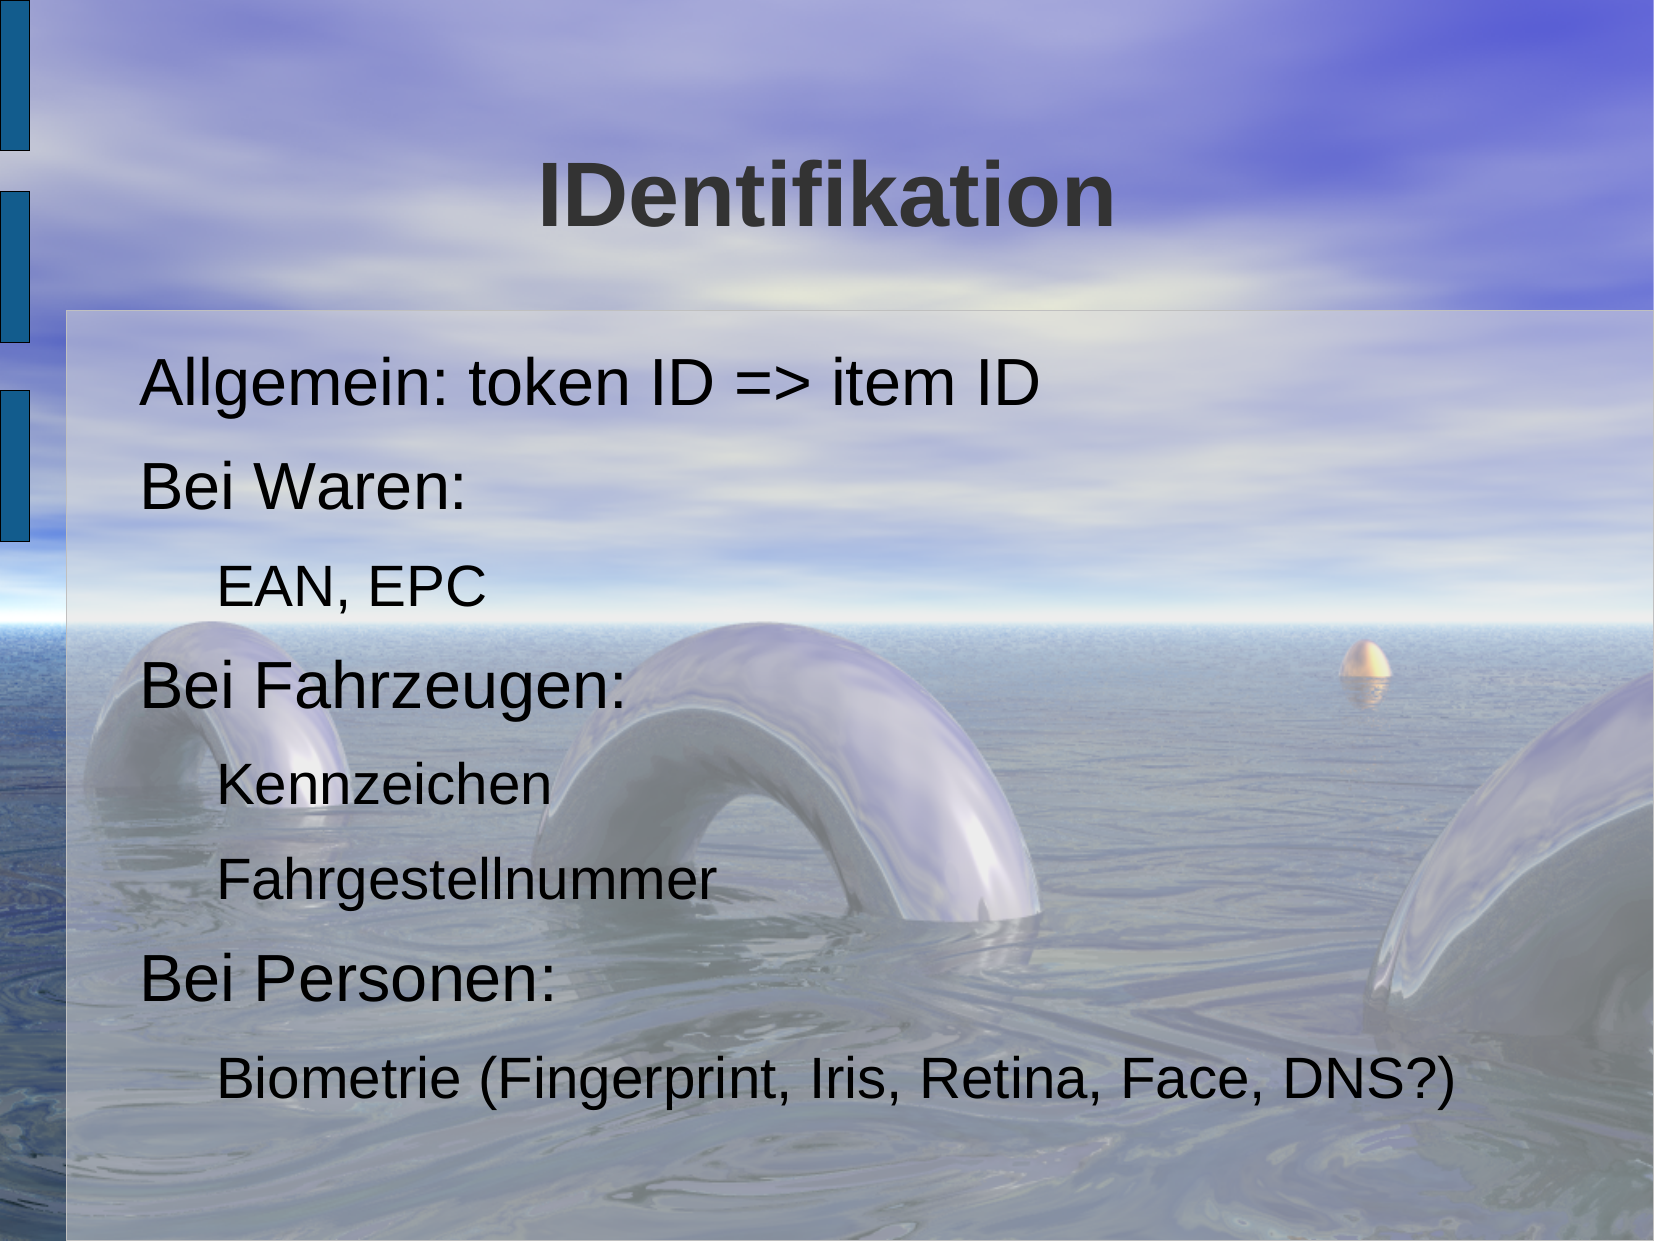

# IDentifikation
Allgemein: token ID => item ID
Bei Waren:
EAN, EPC
Bei Fahrzeugen:
Kennzeichen
Fahrgestellnummer
Bei Personen:
Biometrie (Fingerprint, Iris, Retina, Face, DNS?)